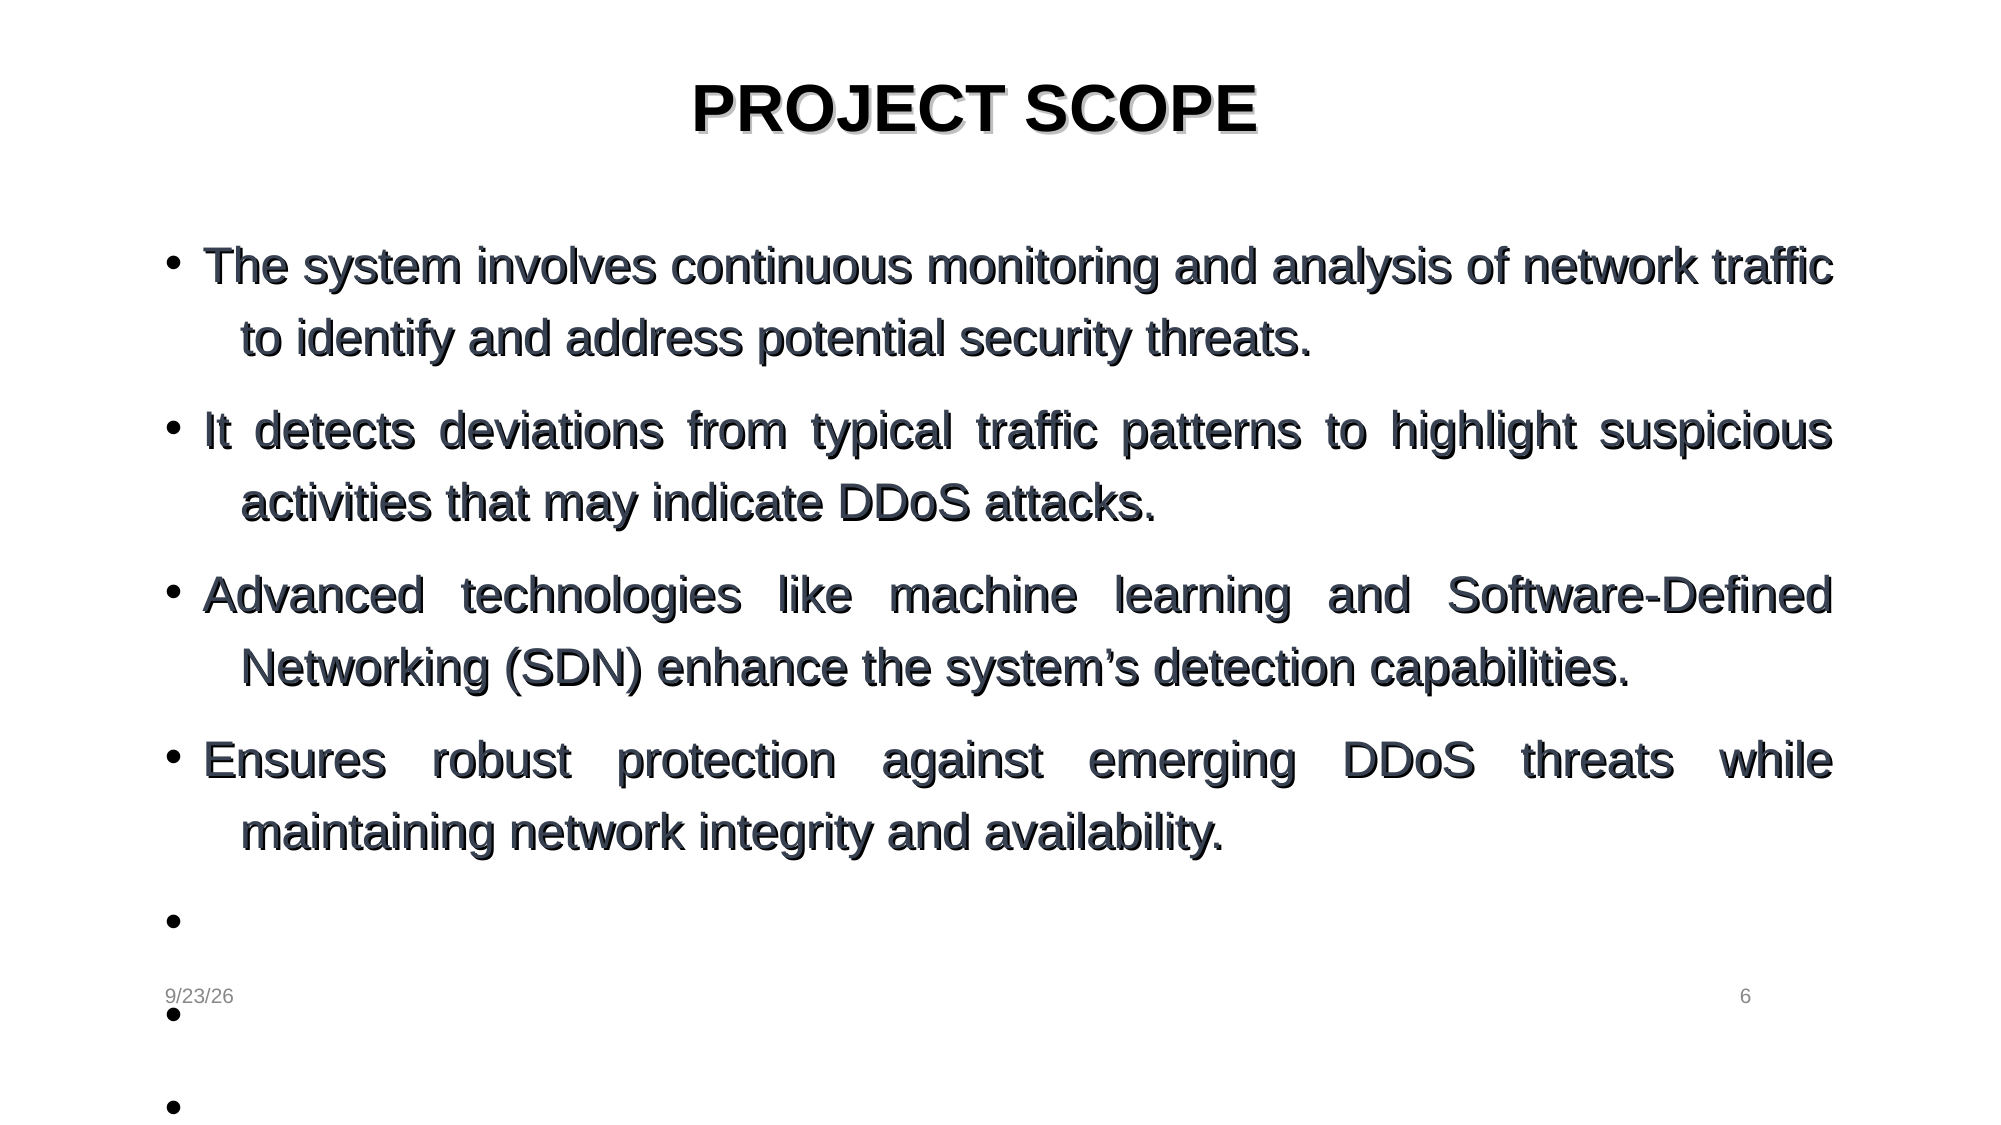

# Project scope
The system involves continuous monitoring and analysis of network traffic to identify and address potential security threats.
It detects deviations from typical traffic patterns to highlight suspicious activities that may indicate DDoS attacks.
Advanced technologies like machine learning and Software-Defined Networking (SDN) enhance the system’s detection capabilities.
Ensures robust protection against emerging DDoS threats while maintaining network integrity and availability.
6